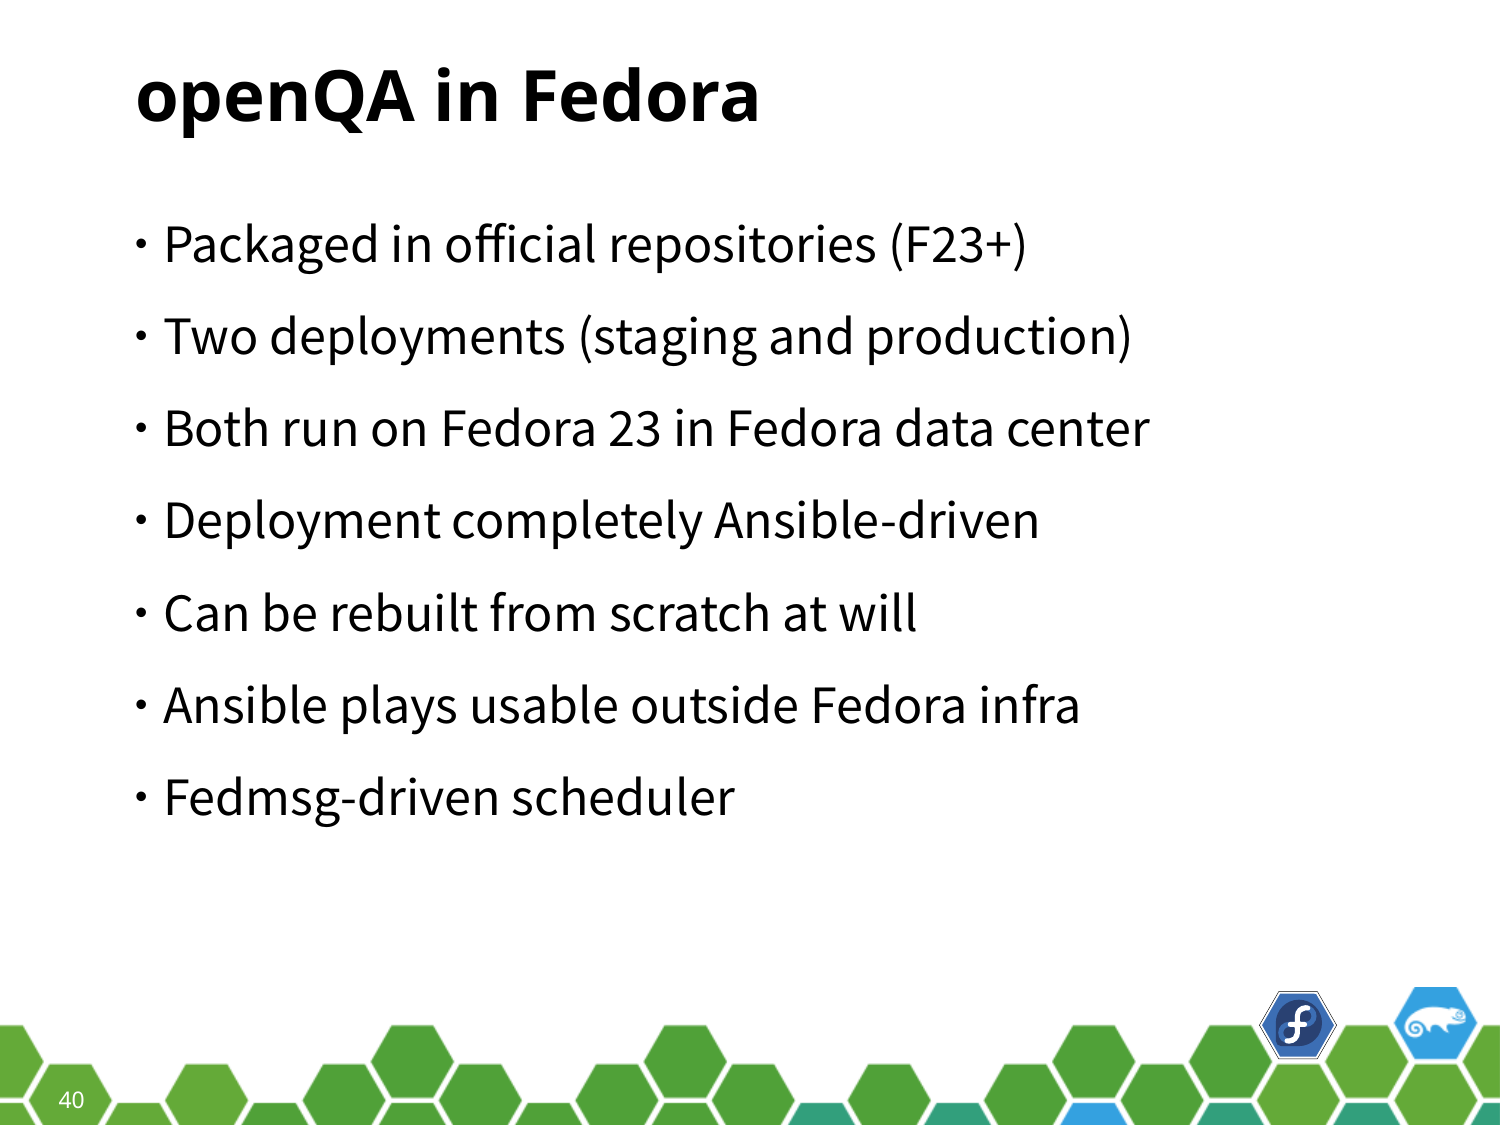

# openQA in Fedora
Packaged in official repositories (F23+)
Two deployments (staging and production)
Both run on Fedora 23 in Fedora data center
Deployment completely Ansible-driven
Can be rebuilt from scratch at will
Ansible plays usable outside Fedora infra
Fedmsg-driven scheduler